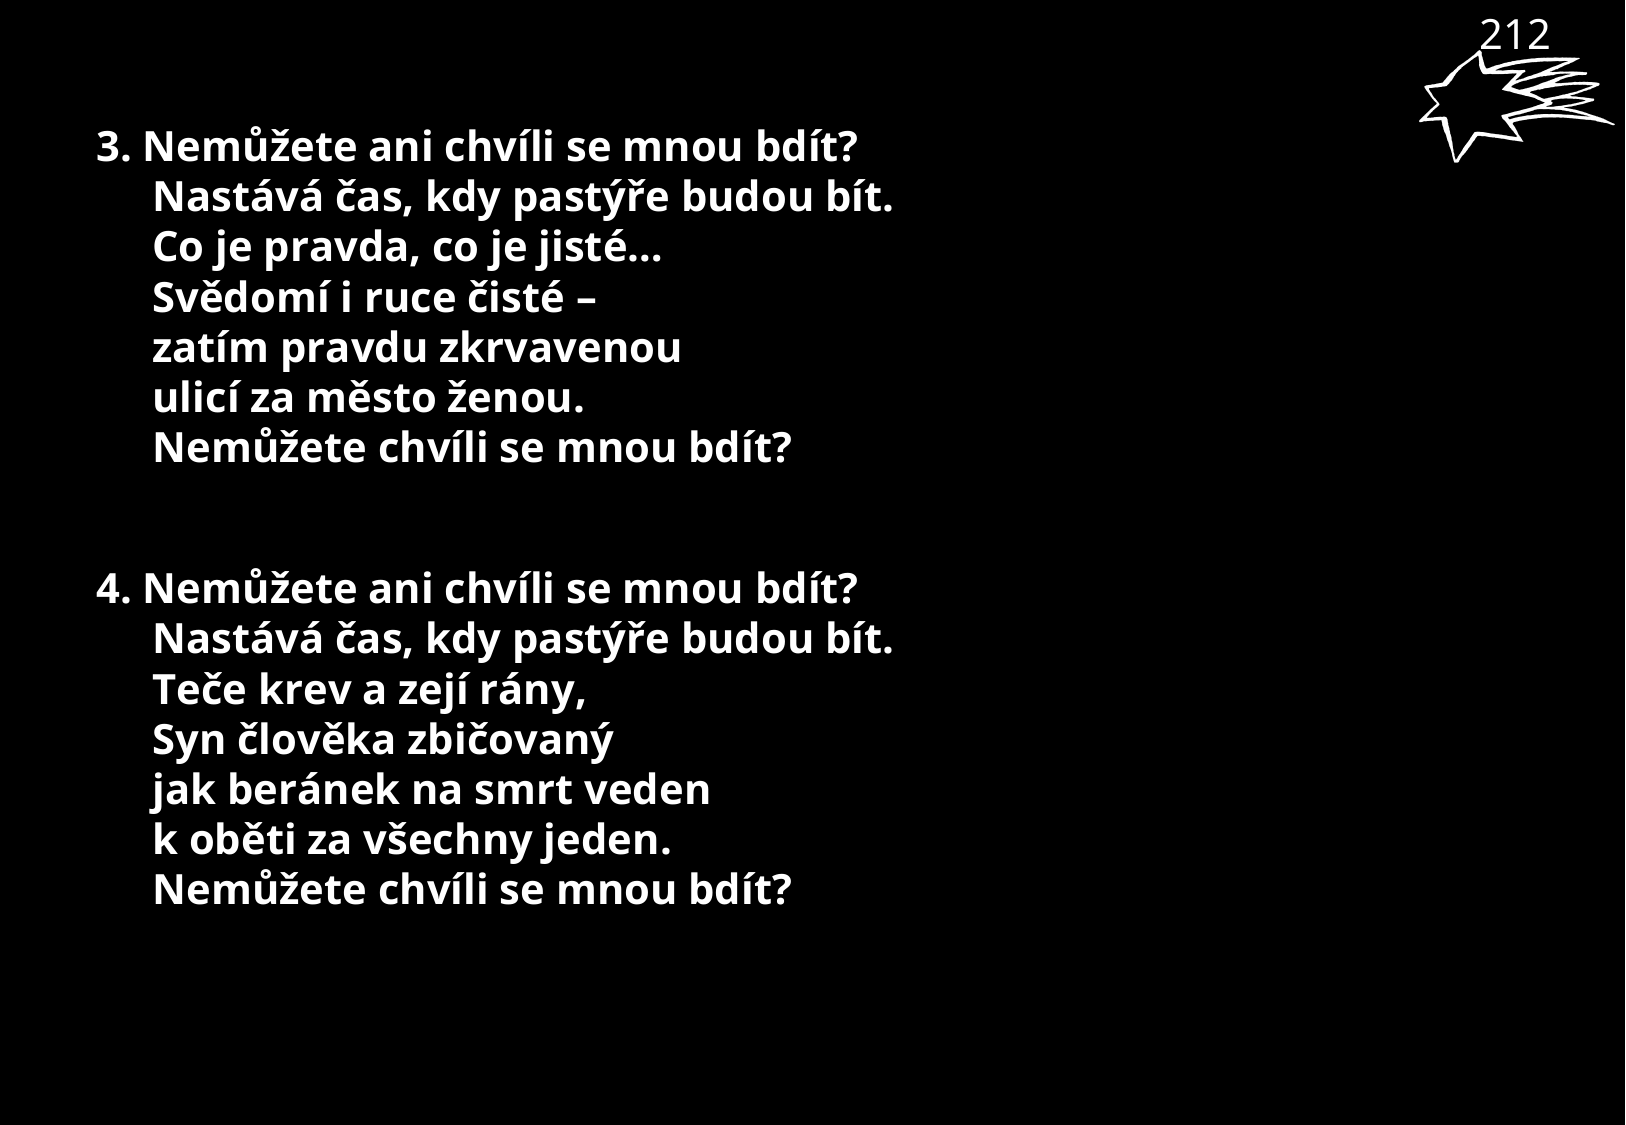

212
# 3. Nemůžete ani chvíli se mnou bdít? Nastává čas, kdy pastýře budou bít. Co je pravda, co je jisté… Svědomí i ruce čisté – zatím pravdu zkrvavenou ulicí za město ženou. Nemůžete chvíli se mnou bdít?
4. Nemůžete ani chvíli se mnou bdít?
Nastává čas, kdy pastýře budou bít.
Teče krev a zejí rány,
Syn člověka zbičovaný
jak beránek na smrt veden
k oběti za všechny jeden.
Nemůžete chvíli se mnou bdít?